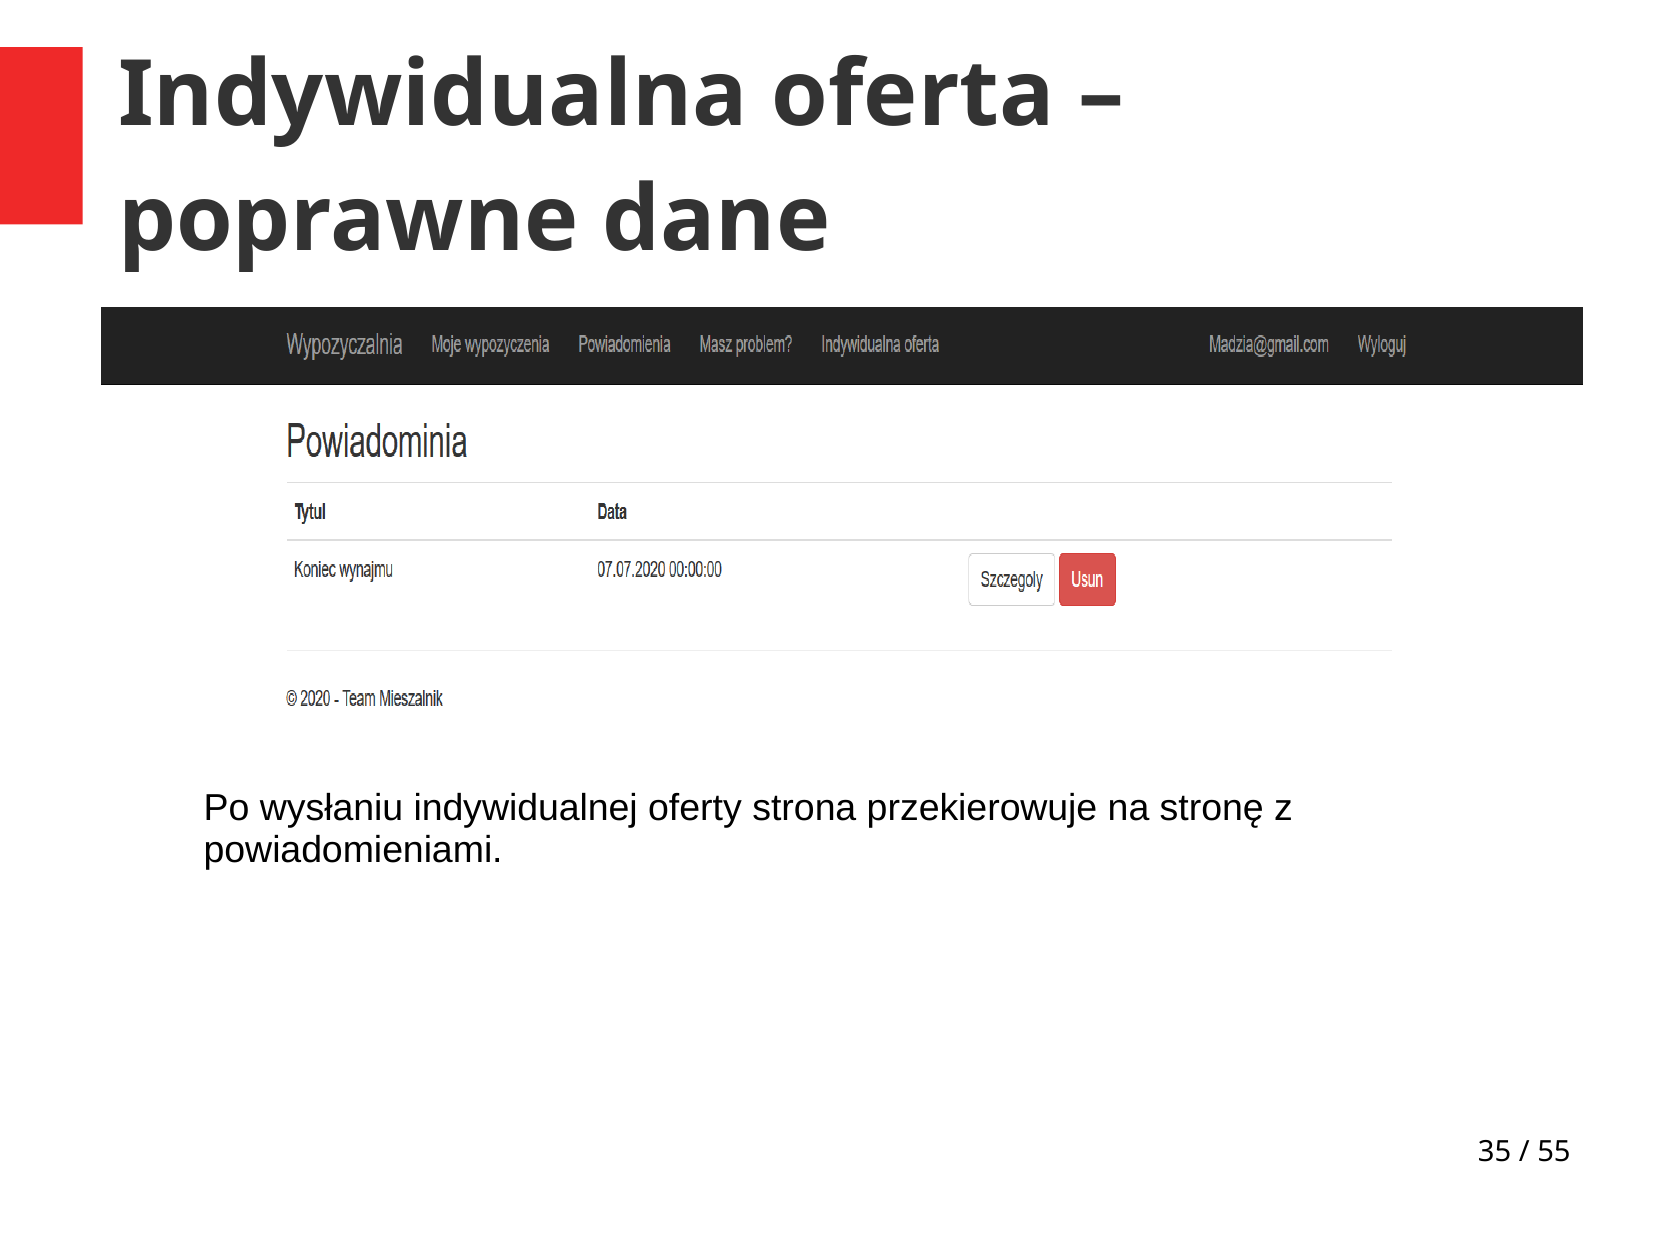

# Indywidualna oferta – poprawne dane
Po wysłaniu indywidualnej oferty strona przekierowuje na stronę z powiadomieniami.
35